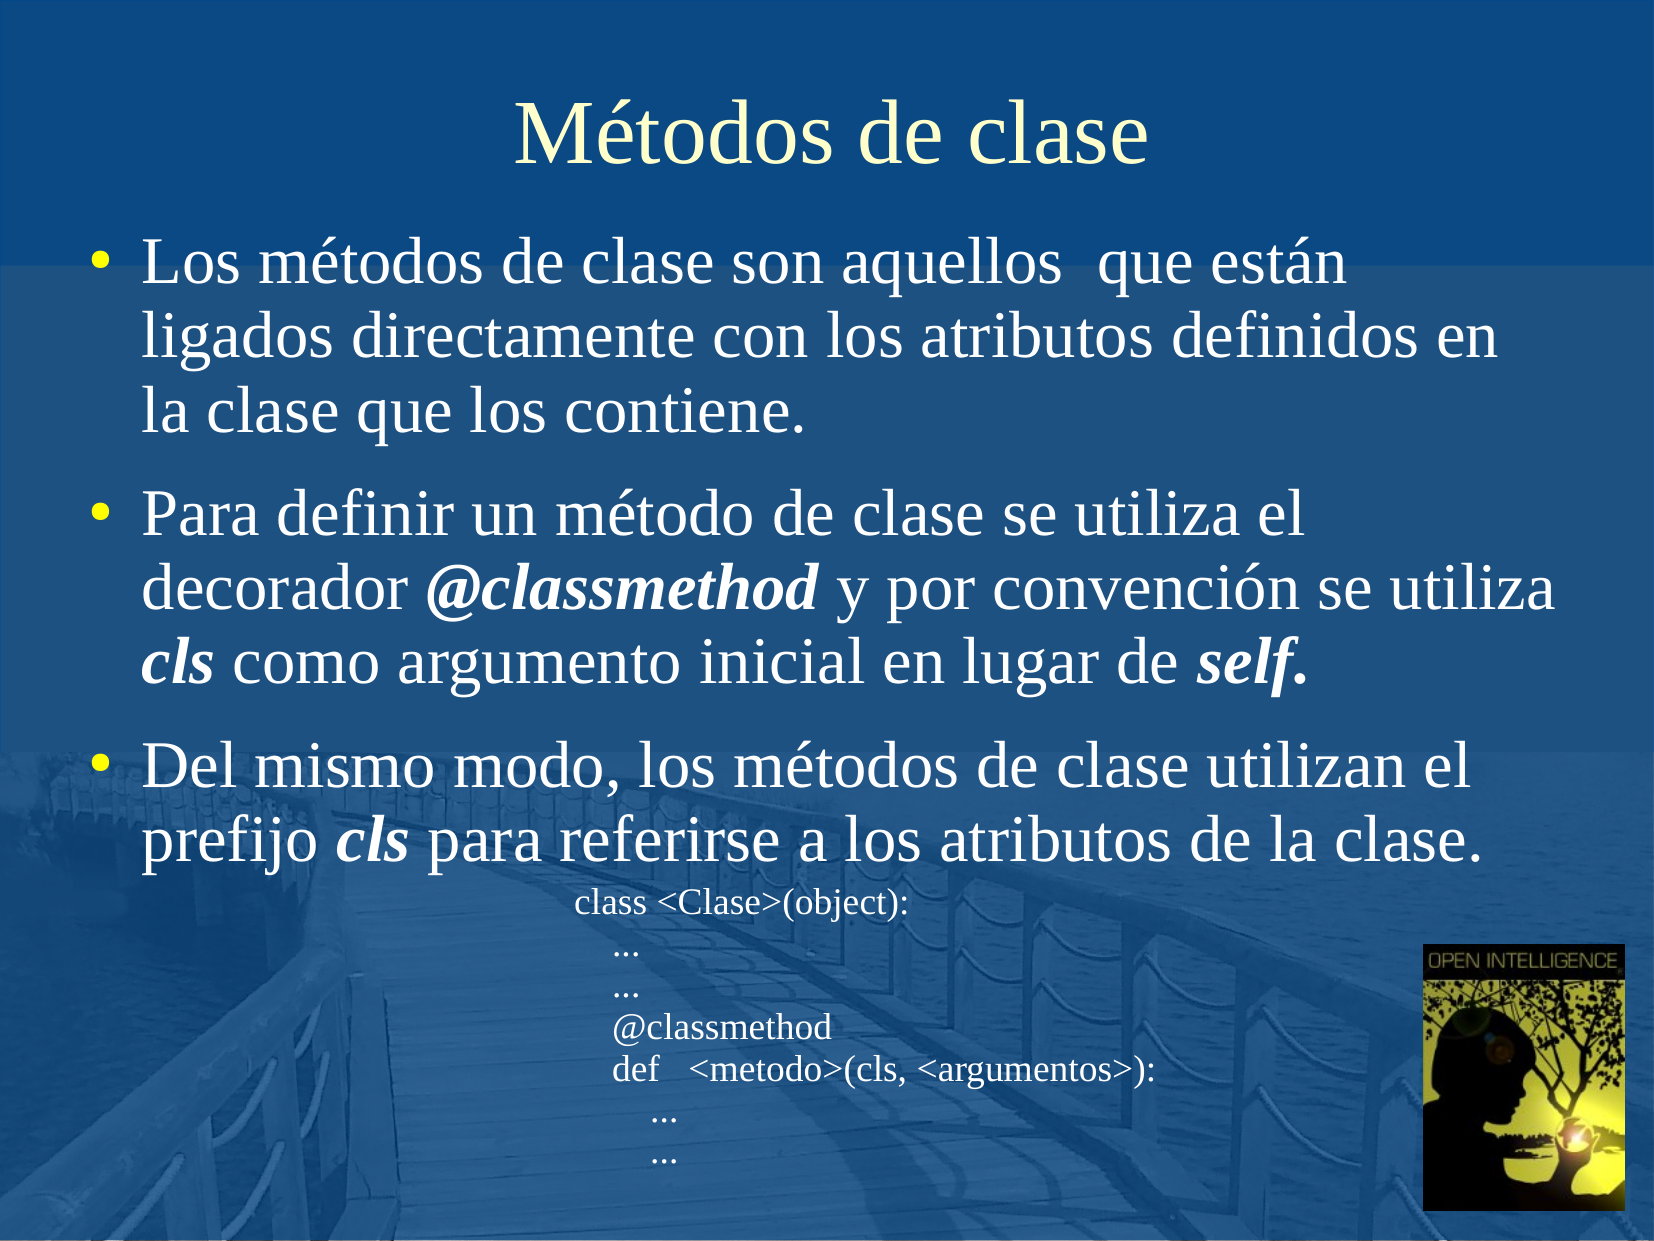

# Métodos de clase
Los métodos de clase son aquellos que están ligados directamente con los atributos definidos en la clase que los contiene.
Para definir un método de clase se utiliza el decorador @classmethod y por convención se utiliza cls como argumento inicial en lugar de self.
Del mismo modo, los métodos de clase utilizan el prefijo cls para referirse a los atributos de la clase.
class <Clase>(object):
 ...
 ...
 @classmethod
 def <metodo>(cls, <argumentos>):
 ...
 ...